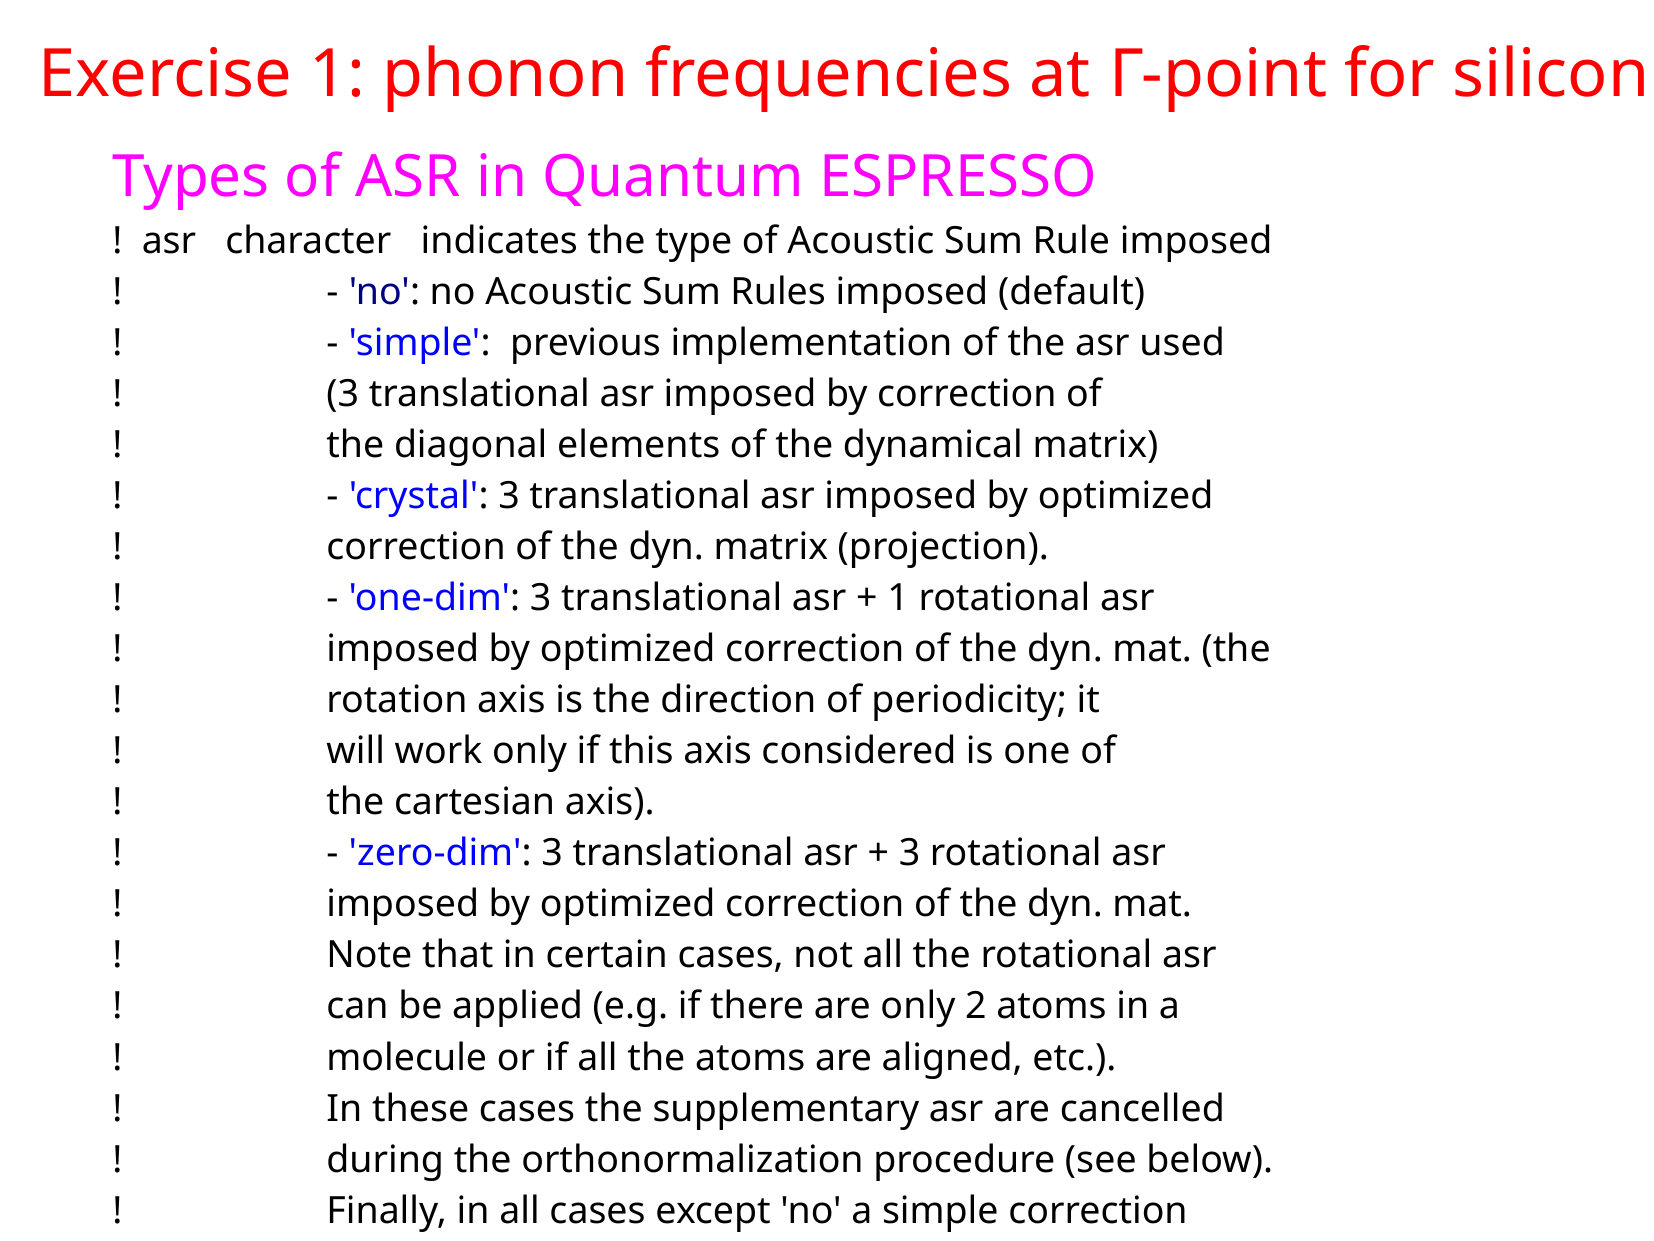

# Exercise 1: phonon frequencies at Γ-point for silicon
Types of ASR in Quantum ESPRESSO
! asr character indicates the type of Acoustic Sum Rule imposed
! - 'no': no Acoustic Sum Rules imposed (default)
! - 'simple': previous implementation of the asr used
! (3 translational asr imposed by correction of
! the diagonal elements of the dynamical matrix)
! - 'crystal': 3 translational asr imposed by optimized
! correction of the dyn. matrix (projection).
! - 'one-dim': 3 translational asr + 1 rotational asr
! imposed by optimized correction of the dyn. mat. (the
! rotation axis is the direction of periodicity; it
! will work only if this axis considered is one of
! the cartesian axis).
! - 'zero-dim': 3 translational asr + 3 rotational asr
! imposed by optimized correction of the dyn. mat.
! Note that in certain cases, not all the rotational asr
! can be applied (e.g. if there are only 2 atoms in a
! molecule or if all the atoms are aligned, etc.).
! In these cases the supplementary asr are cancelled
! during the orthonormalization procedure (see below).
! Finally, in all cases except 'no' a simple correction
! on the effective charges is performed (same as in the
! previous implementation).